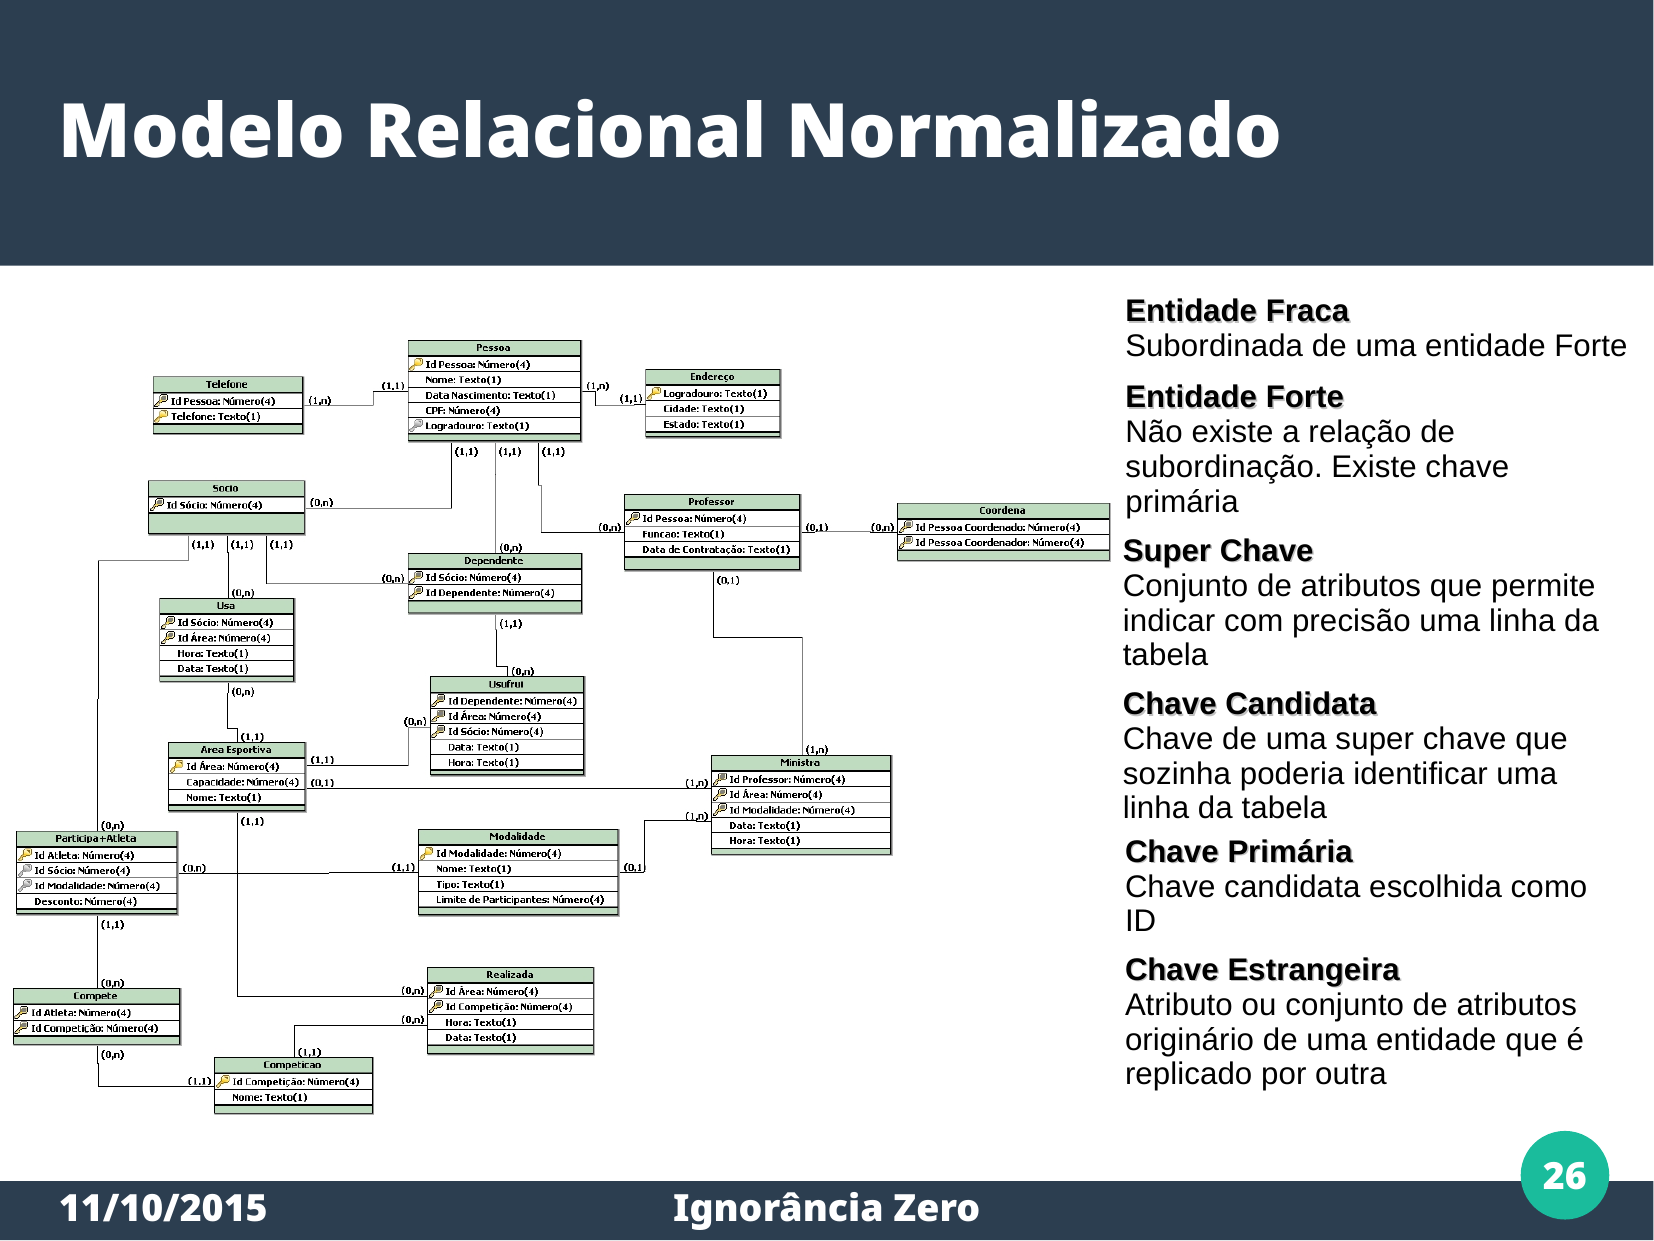

# Modelo Relacional Normalizado
Entidade Fraca
Subordinada de uma entidade Forte
Entidade Forte
Não existe a relação de subordinação. Existe chave primária
Super Chave
Conjunto de atributos que permite indicar com precisão uma linha da tabela
Chave Candidata
Chave de uma super chave que sozinha poderia identificar uma linha da tabela
Chave Primária
Chave candidata escolhida como ID
Chave Estrangeira
Atributo ou conjunto de atributos originário de uma entidade que é replicado por outra
26
11/10/2015
Ignorância Zero